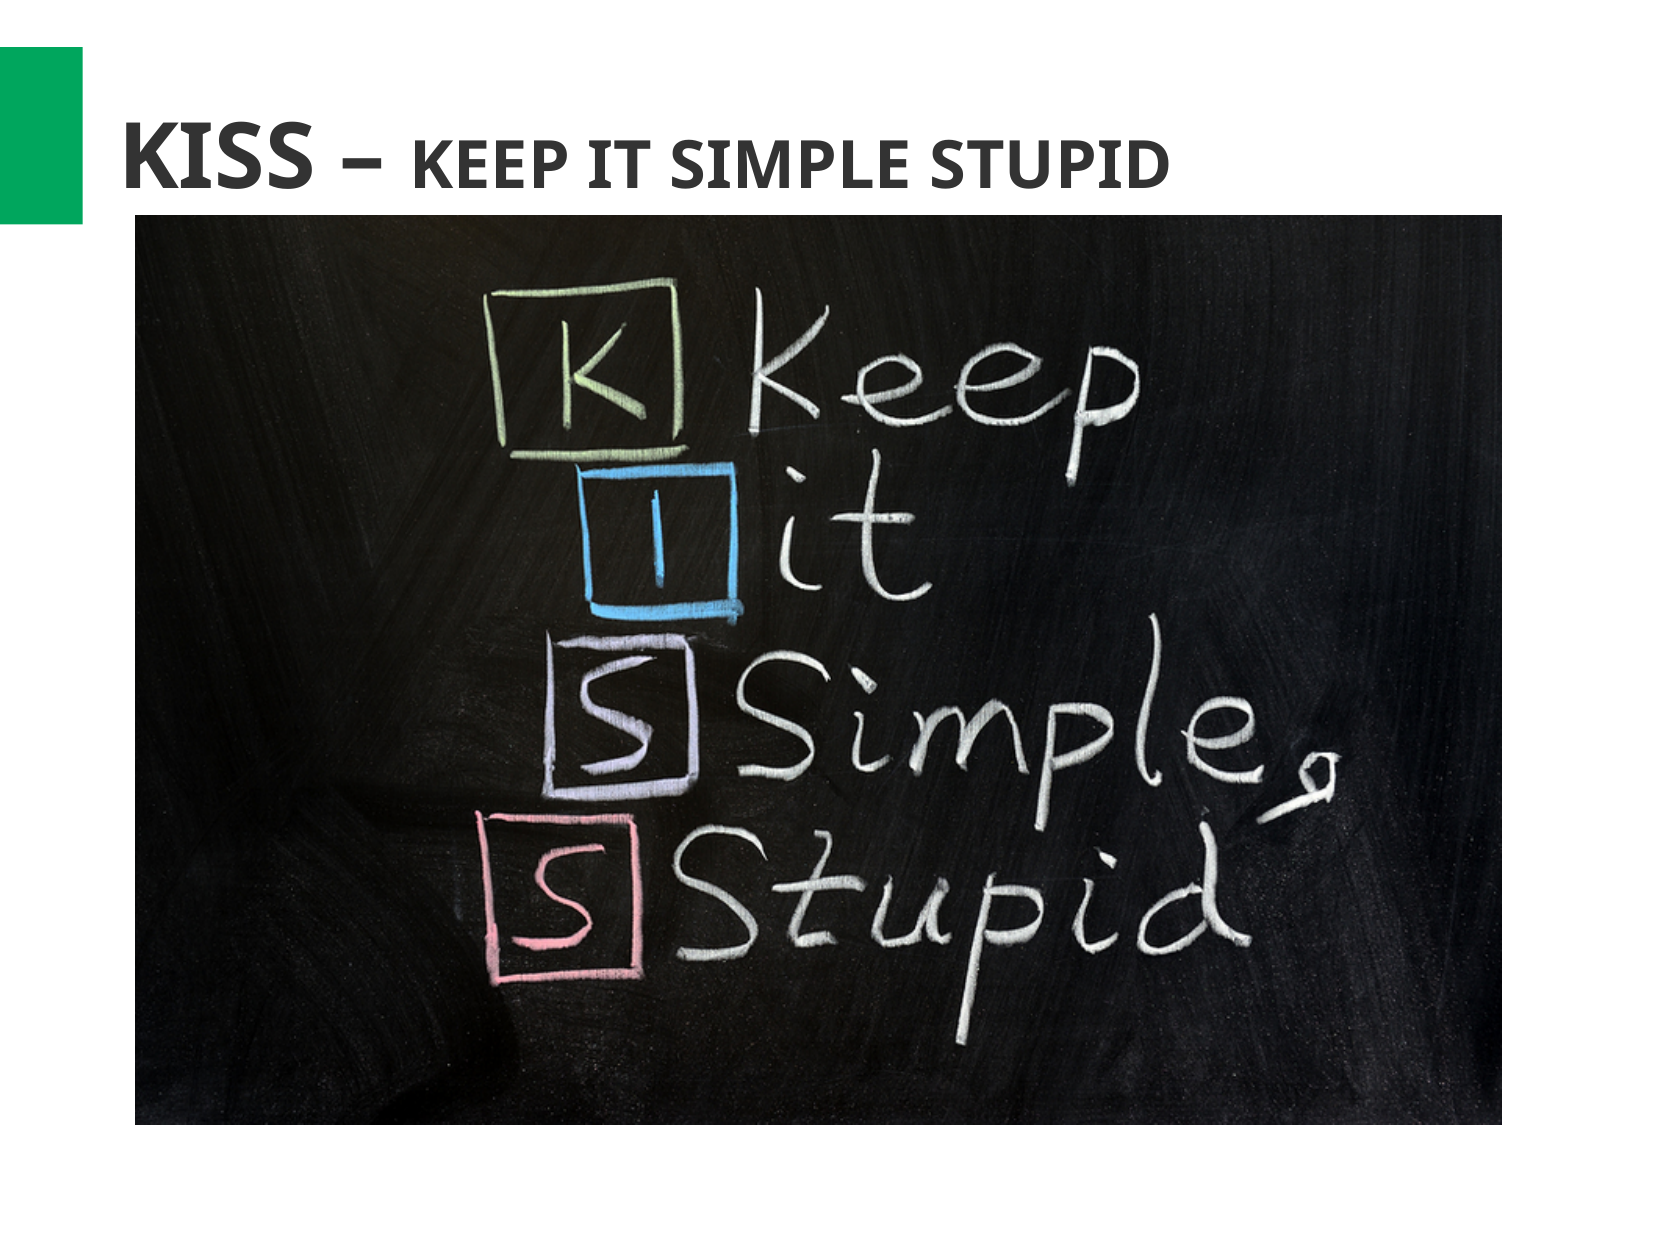

# KISS – KEEP IT SIMPLE STUPID